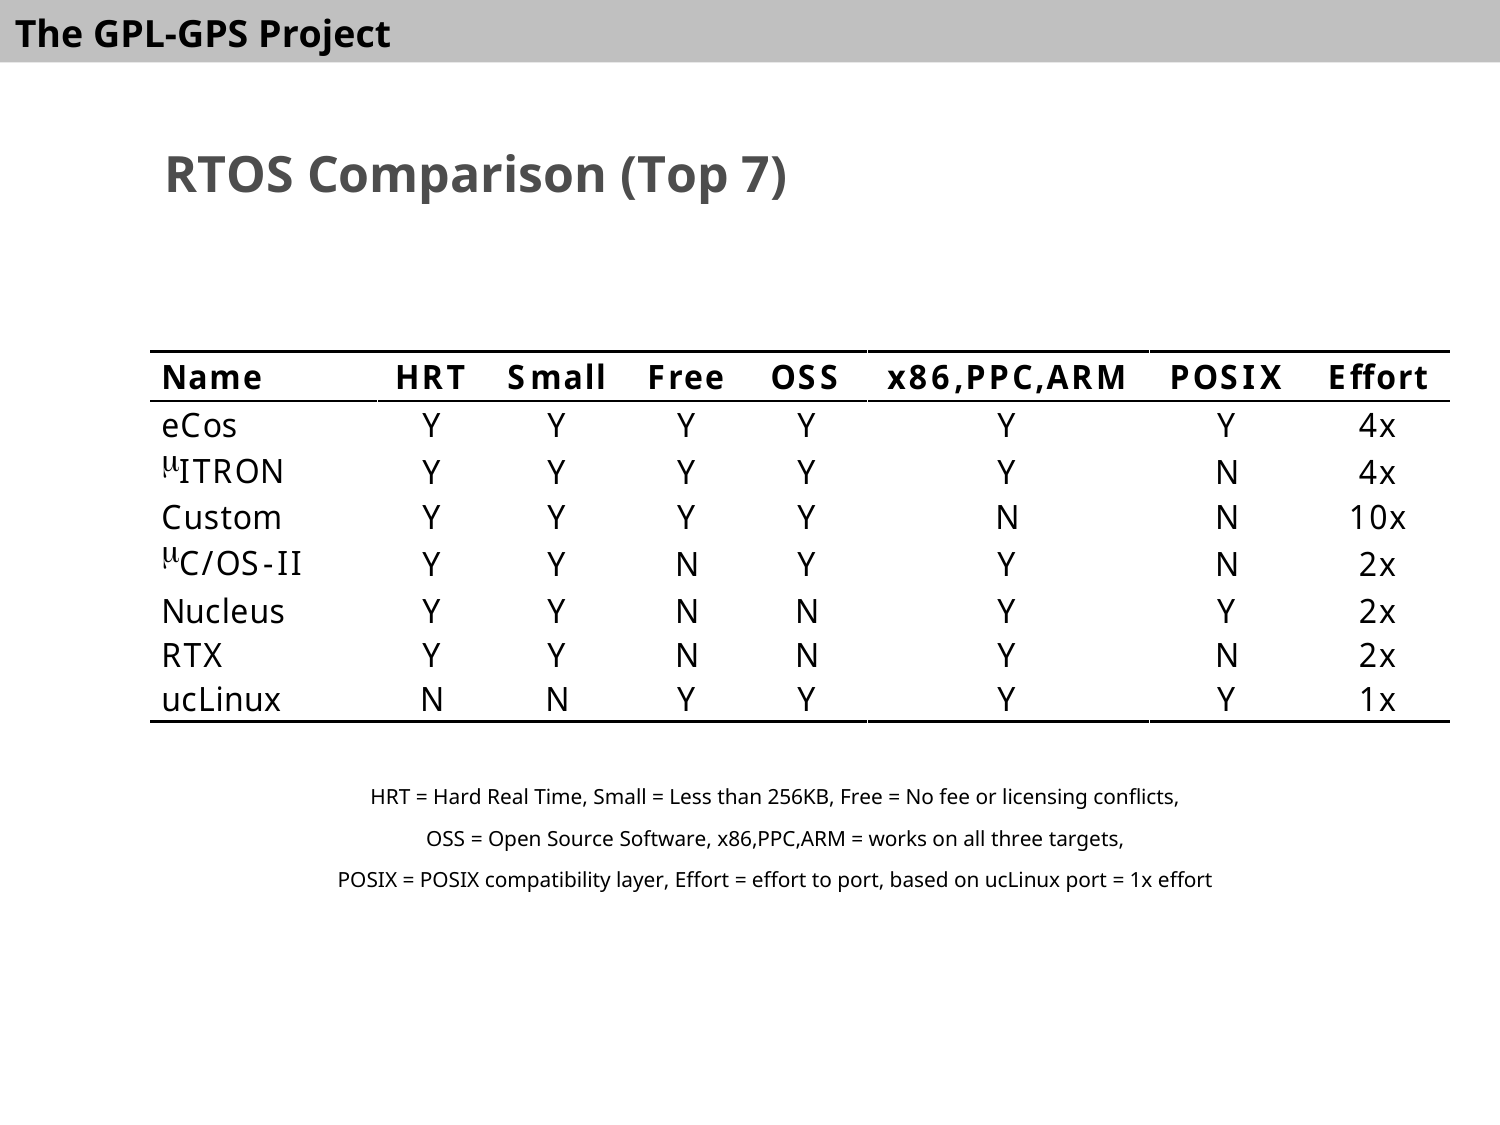

# RTOS Comparison (Top 7)
HRT = Hard Real Time, Small = Less than 256KB, Free = No fee or licensing conflicts,
OSS = Open Source Software, x86,PPC,ARM = works on all three targets,
POSIX = POSIX compatibility layer, Effort = effort to port, based on ucLinux port = 1x effort